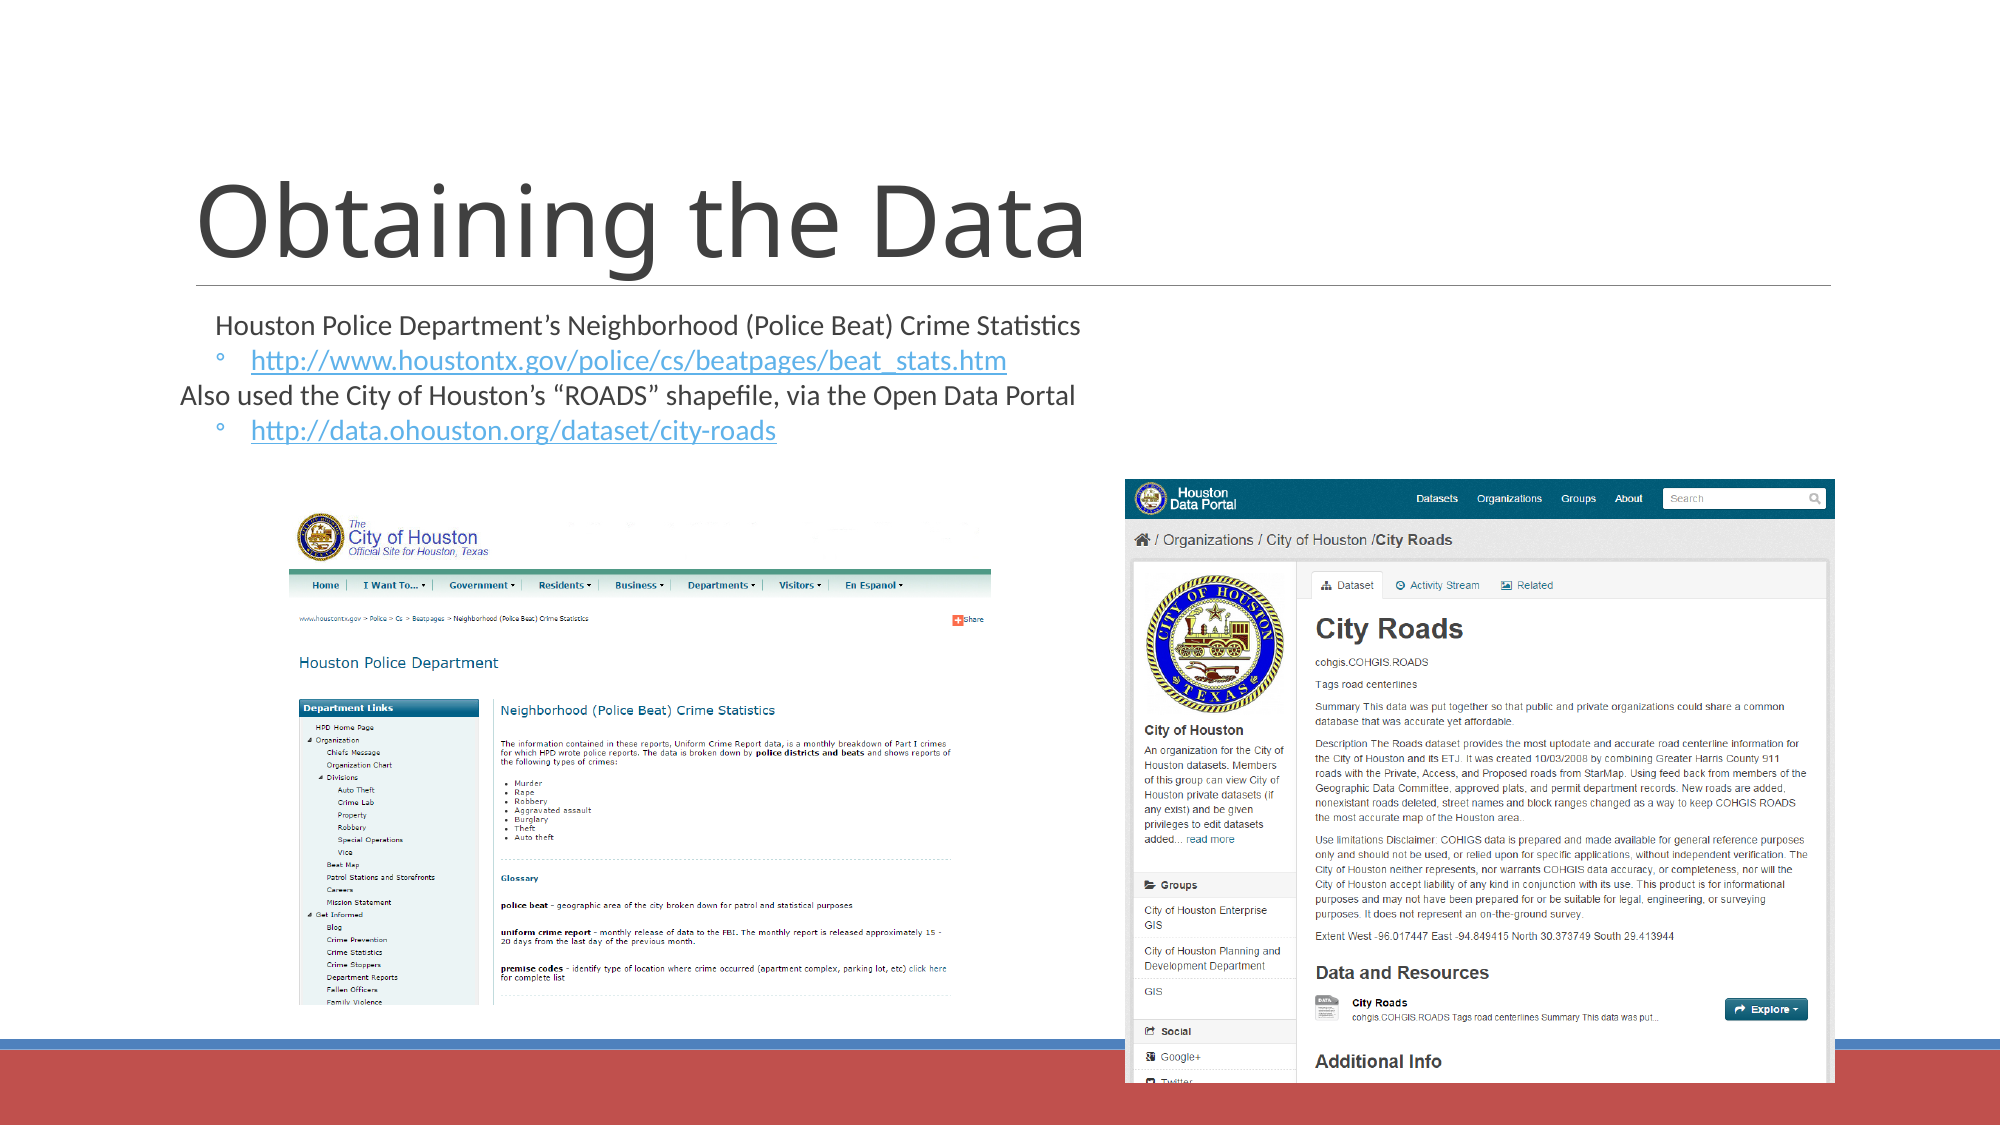

Obtaining the Data
Houston Police Department’s Neighborhood (Police Beat) Crime Statistics
http://www.houstontx.gov/police/cs/beatpages/beat_stats.htm
Also used the City of Houston’s “ROADS” shapefile, via the Open Data Portal
http://data.ohouston.org/dataset/city-roads